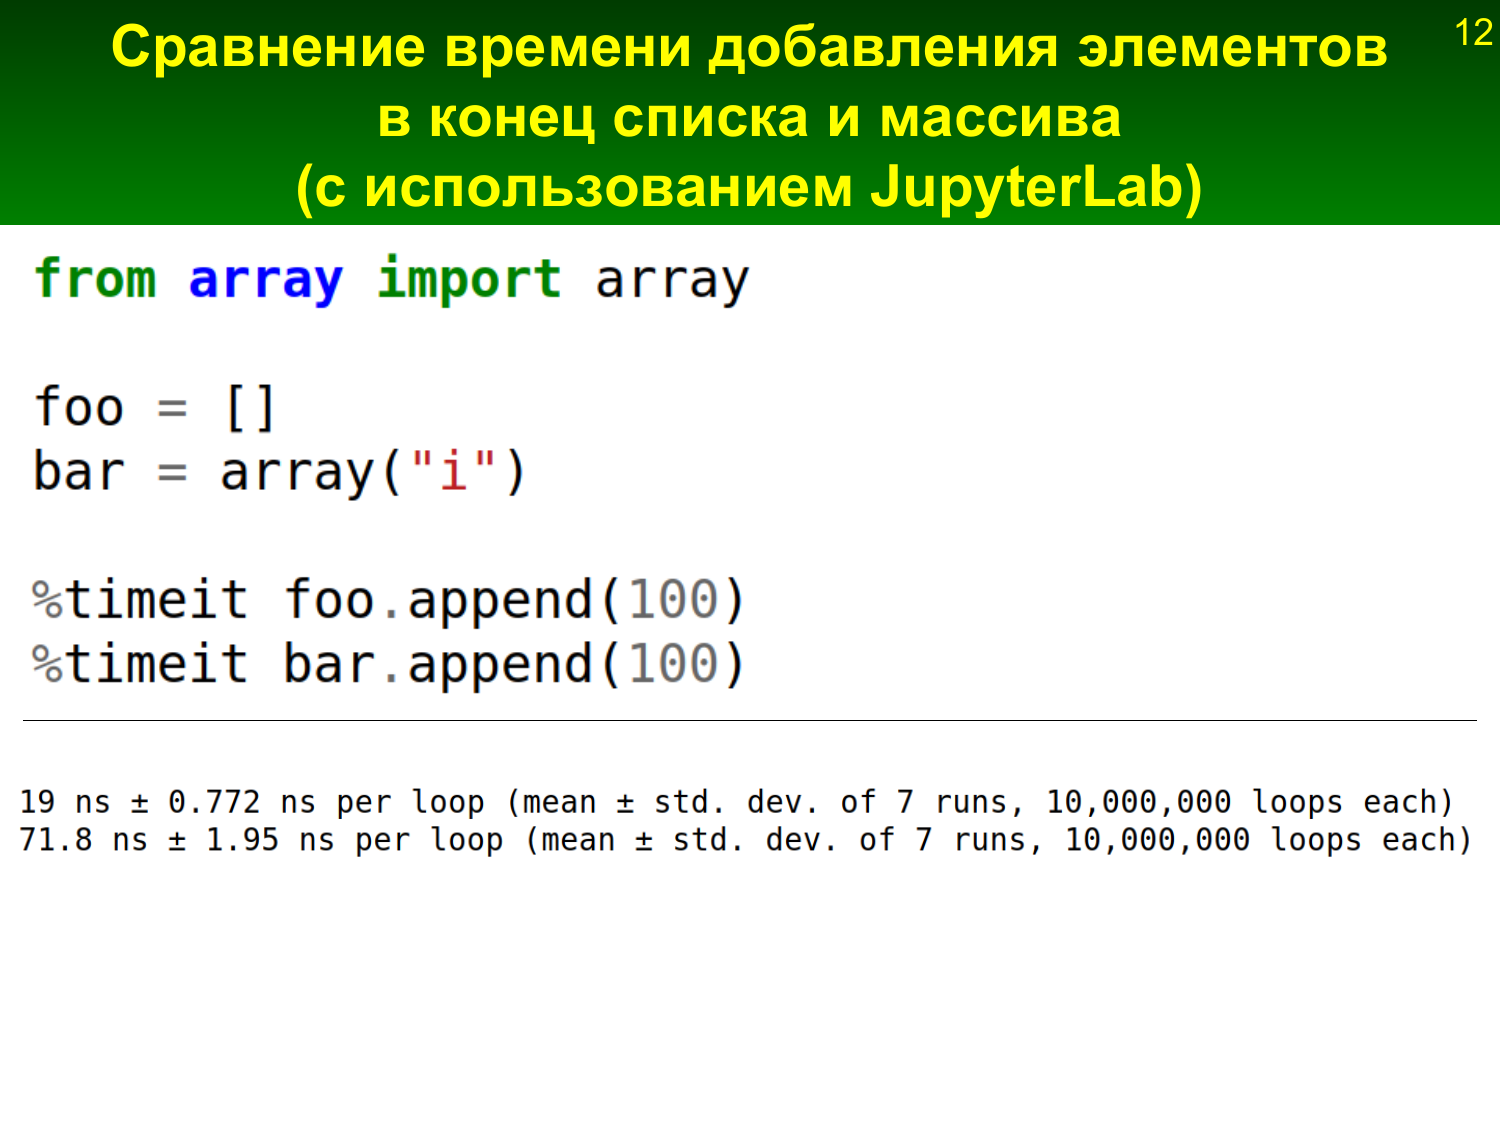

# Сравнение времени добавления элементов в конец списка и массива (с использованием JupyterLab)